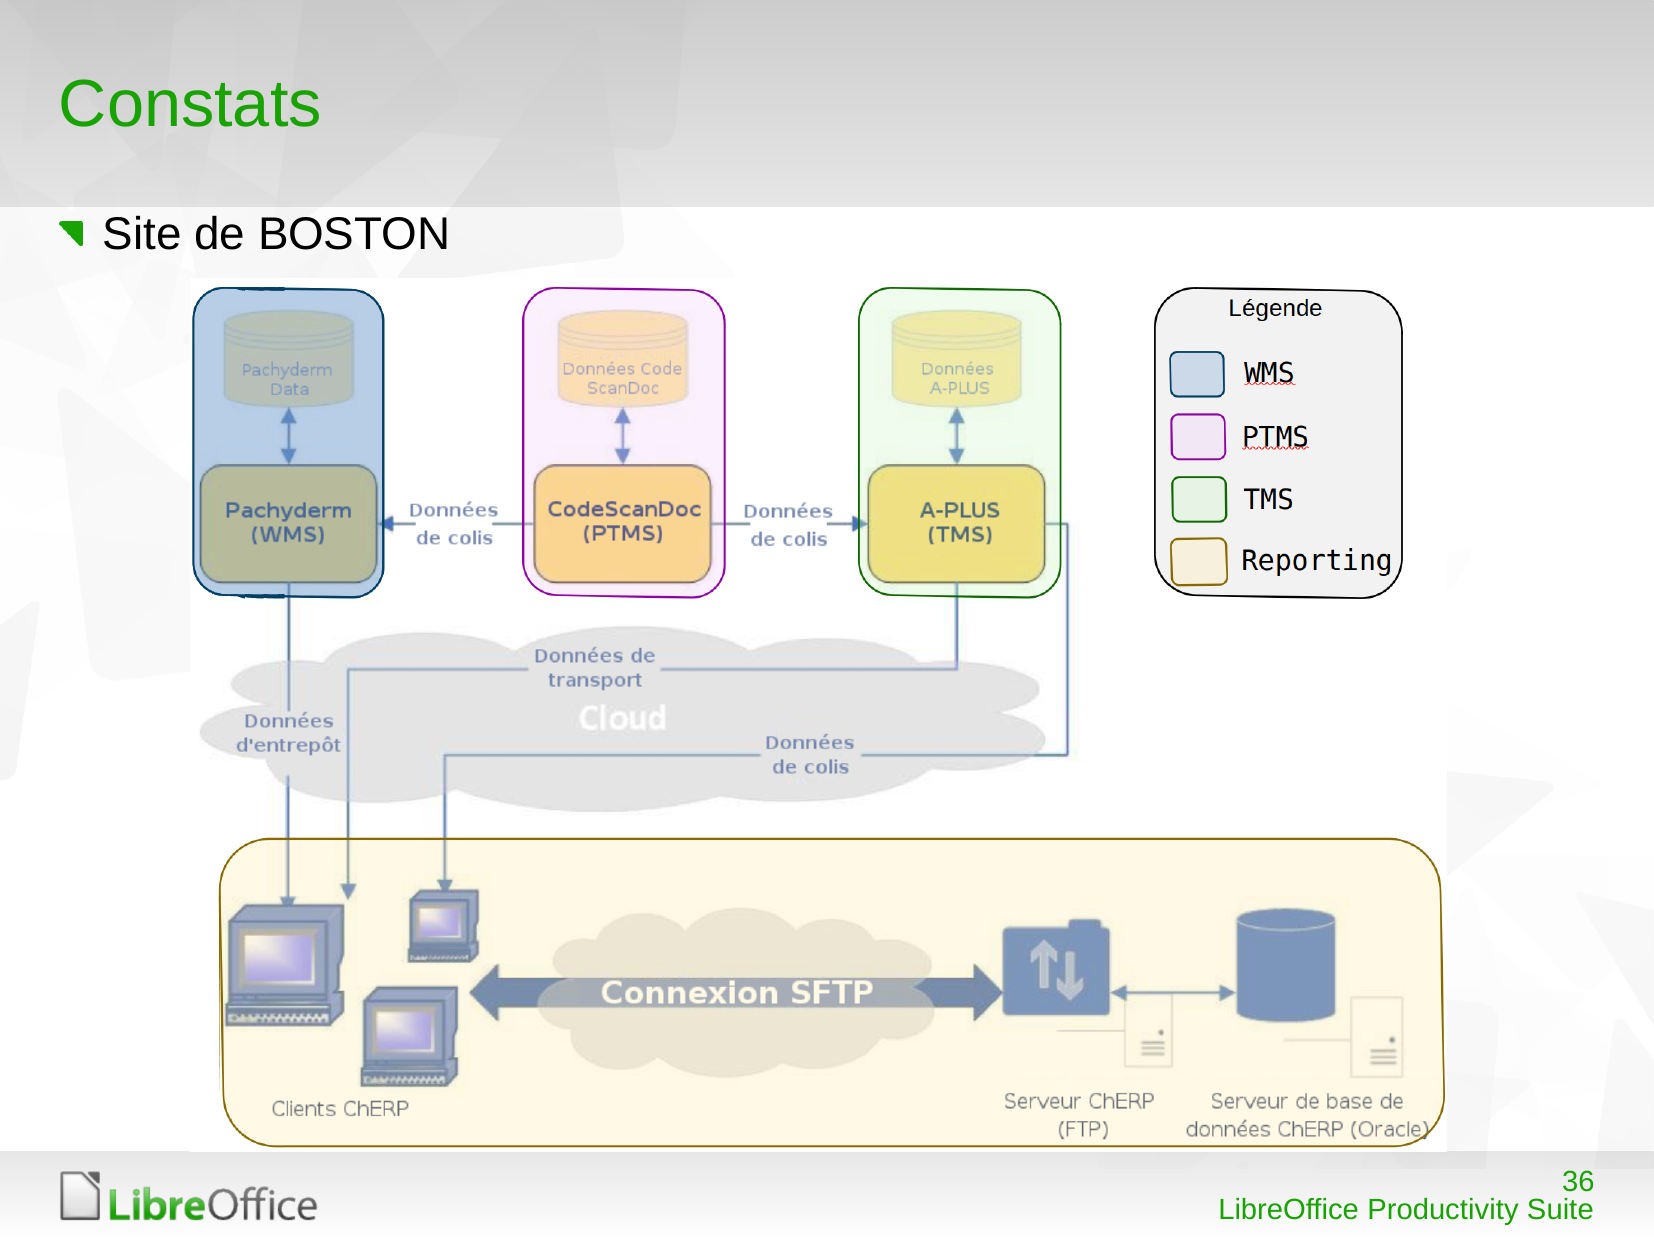

# Constats
Site de BOSTON
36
LibreOffice Productivity Suite